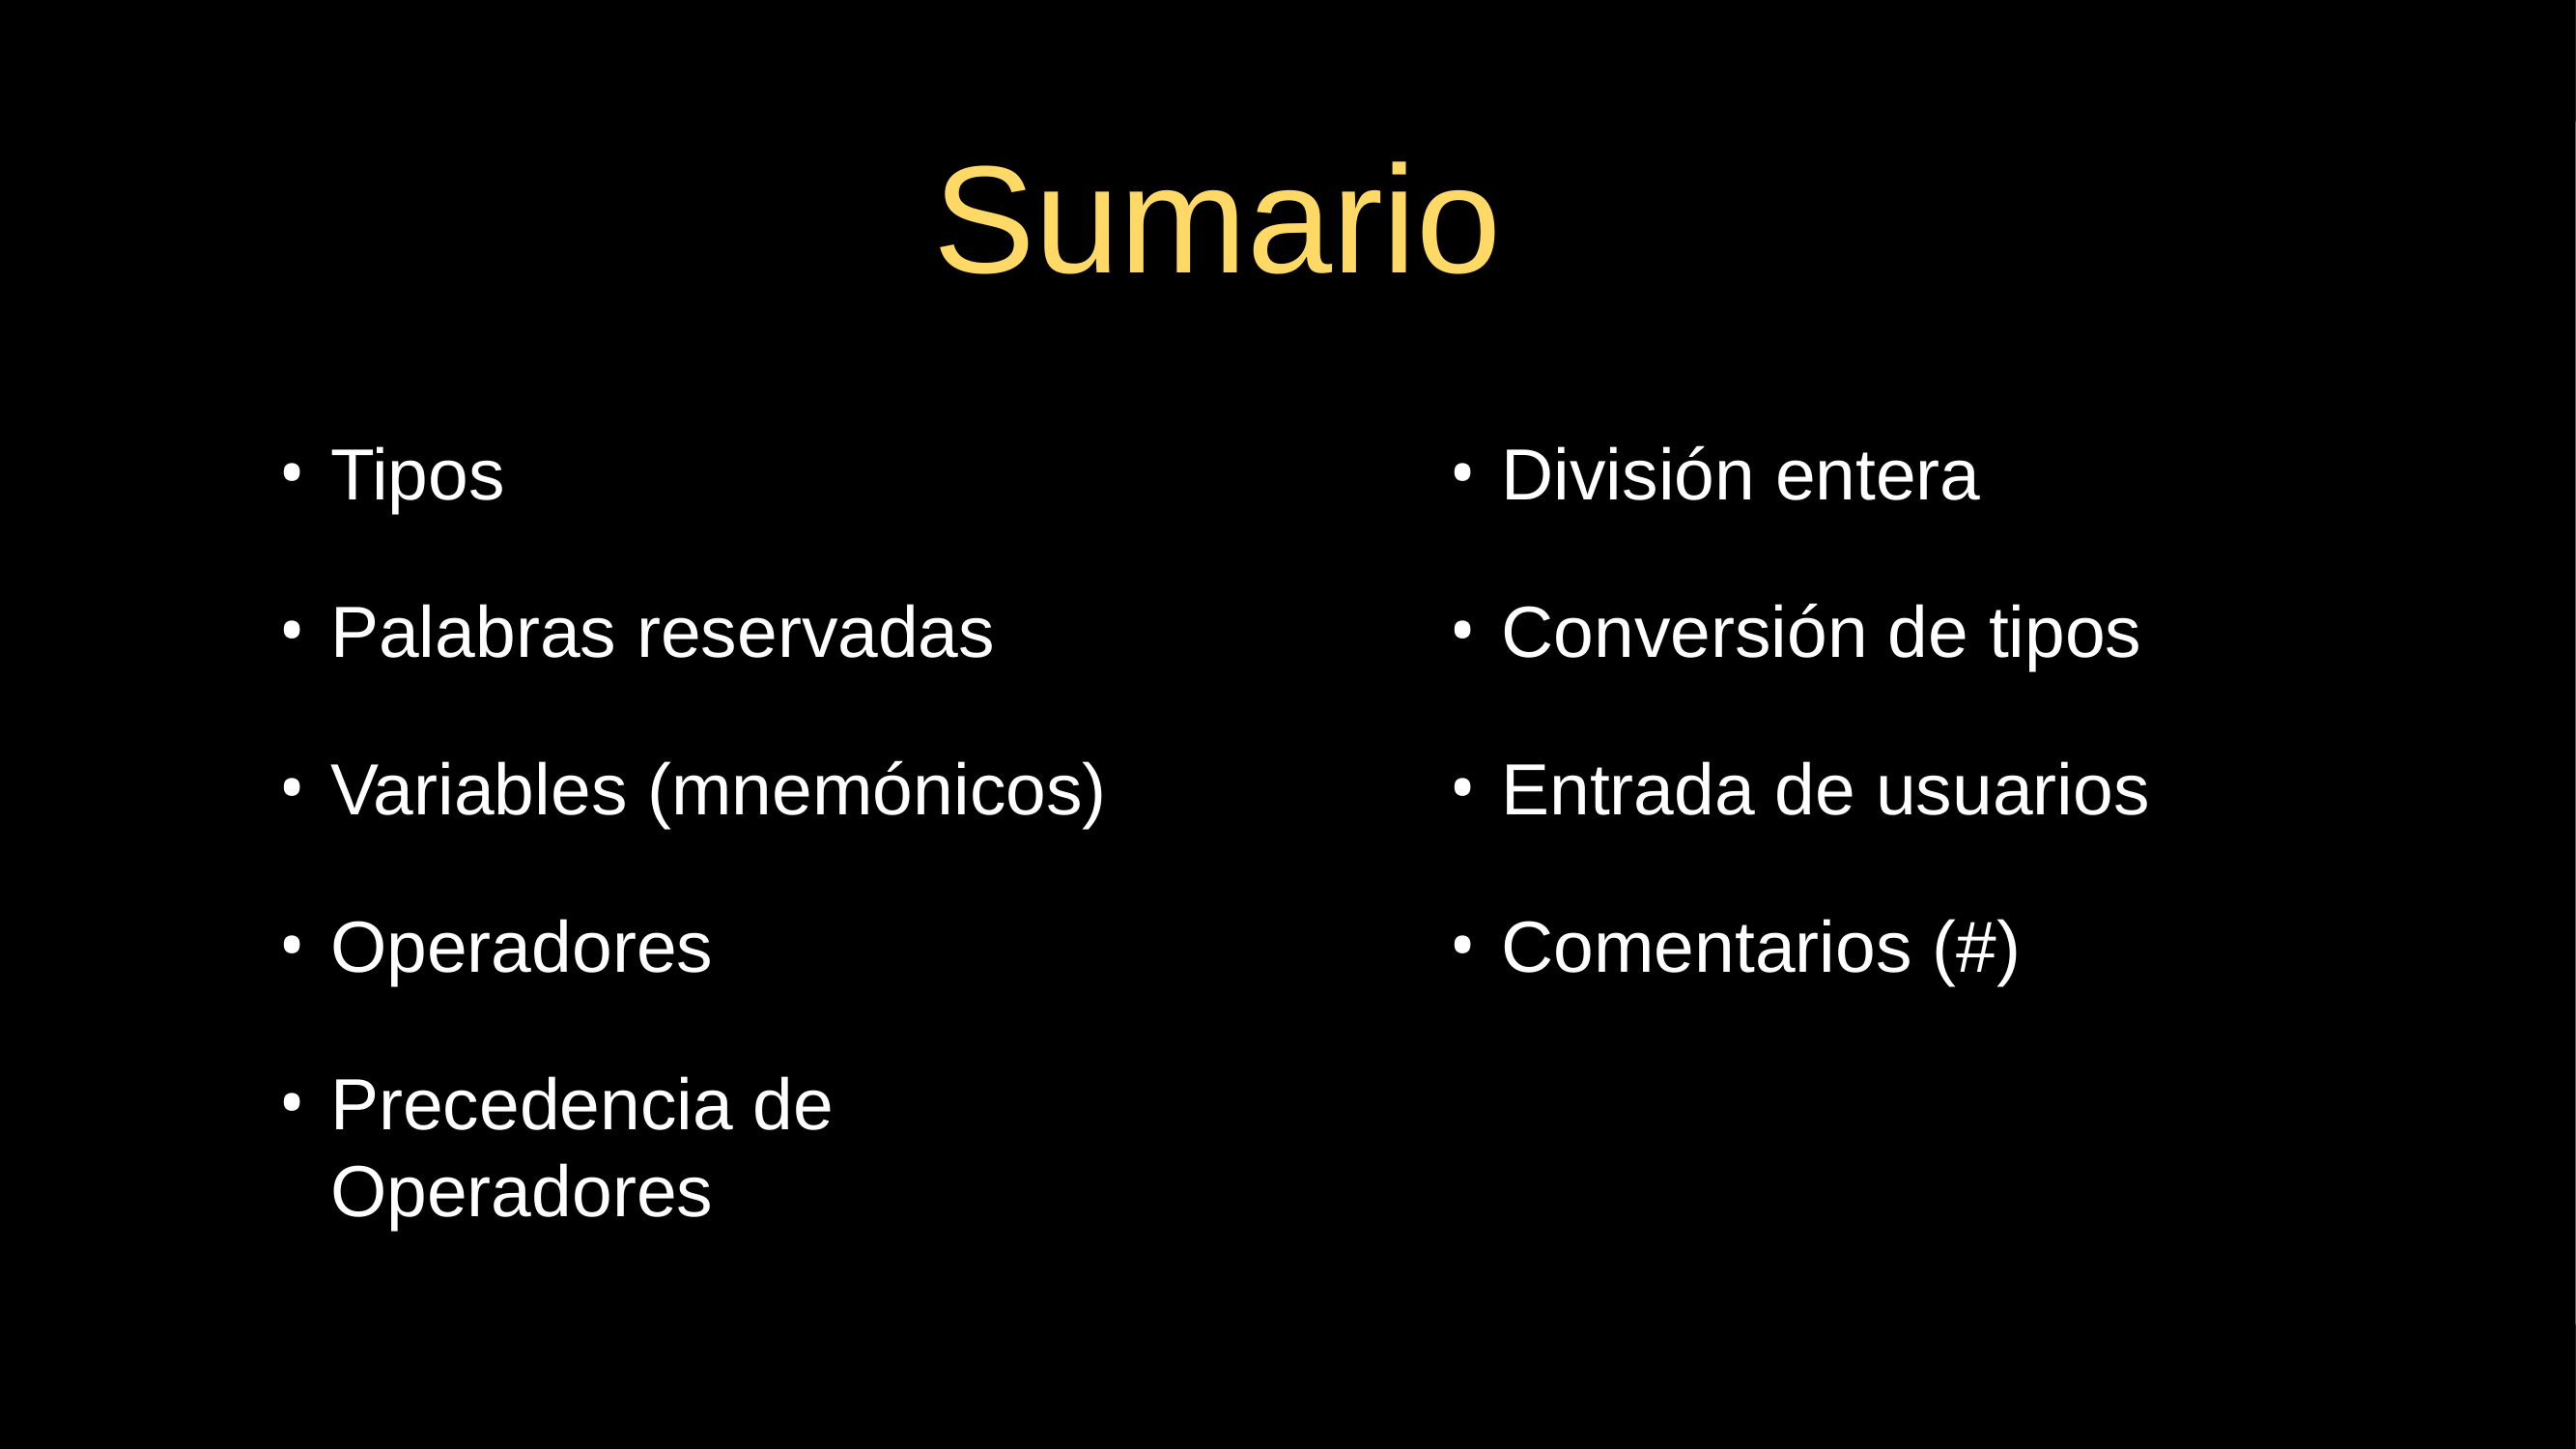

# Sumario
Tipos
Palabras reservadas
Variables (mnemónicos)
Operadores
Precedencia de Operadores
División entera
Conversión de tipos
Entrada de usuarios
Comentarios (#)